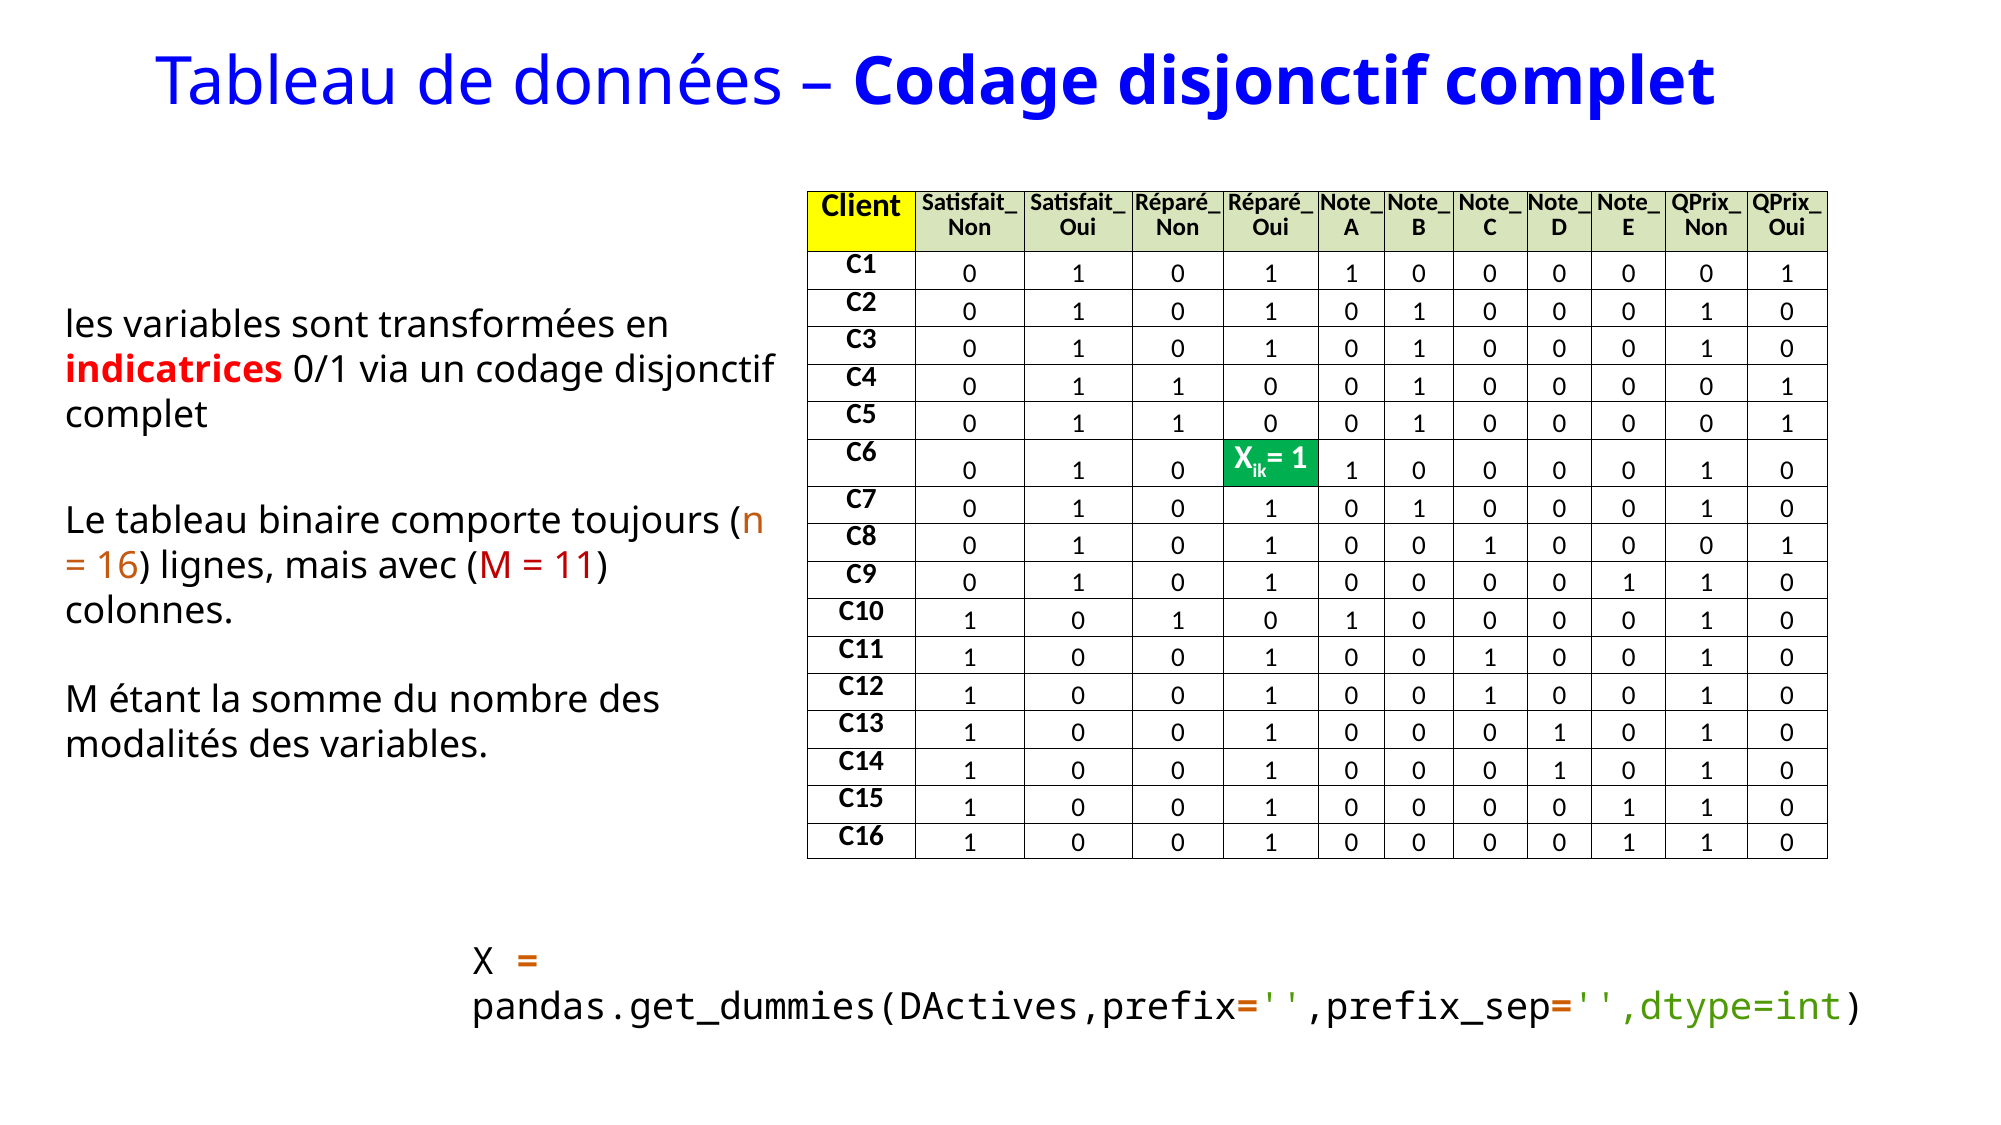

# Tableau de données – Codage disjonctif complet
| Client | Satisfait\_Non | Satisfait\_Oui | Réparé\_Non | Réparé\_Oui | Note\_A | Note\_B | Note\_C | Note\_D | Note\_E | QPrix\_Non | QPrix\_Oui |
| --- | --- | --- | --- | --- | --- | --- | --- | --- | --- | --- | --- |
| C1 | 0 | 1 | 0 | 1 | 1 | 0 | 0 | 0 | 0 | 0 | 1 |
| C2 | 0 | 1 | 0 | 1 | 0 | 1 | 0 | 0 | 0 | 1 | 0 |
| C3 | 0 | 1 | 0 | 1 | 0 | 1 | 0 | 0 | 0 | 1 | 0 |
| C4 | 0 | 1 | 1 | 0 | 0 | 1 | 0 | 0 | 0 | 0 | 1 |
| C5 | 0 | 1 | 1 | 0 | 0 | 1 | 0 | 0 | 0 | 0 | 1 |
| C6 | 0 | 1 | 0 | Xik= 1 | 1 | 0 | 0 | 0 | 0 | 1 | 0 |
| C7 | 0 | 1 | 0 | 1 | 0 | 1 | 0 | 0 | 0 | 1 | 0 |
| C8 | 0 | 1 | 0 | 1 | 0 | 0 | 1 | 0 | 0 | 0 | 1 |
| C9 | 0 | 1 | 0 | 1 | 0 | 0 | 0 | 0 | 1 | 1 | 0 |
| C10 | 1 | 0 | 1 | 0 | 1 | 0 | 0 | 0 | 0 | 1 | 0 |
| C11 | 1 | 0 | 0 | 1 | 0 | 0 | 1 | 0 | 0 | 1 | 0 |
| C12 | 1 | 0 | 0 | 1 | 0 | 0 | 1 | 0 | 0 | 1 | 0 |
| C13 | 1 | 0 | 0 | 1 | 0 | 0 | 0 | 1 | 0 | 1 | 0 |
| C14 | 1 | 0 | 0 | 1 | 0 | 0 | 0 | 1 | 0 | 1 | 0 |
| C15 | 1 | 0 | 0 | 1 | 0 | 0 | 0 | 0 | 1 | 1 | 0 |
| C16 | 1 | 0 | 0 | 1 | 0 | 0 | 0 | 0 | 1 | 1 | 0 |
les variables sont transformées en indicatrices 0/1 via un codage disjonctif complet
Le tableau binaire comporte toujours (n = 16) lignes, mais avec (M = 11) colonnes.
M étant la somme du nombre des modalités des variables.
X = pandas.get_dummies(DActives,prefix='',prefix_sep='',dtype=int)